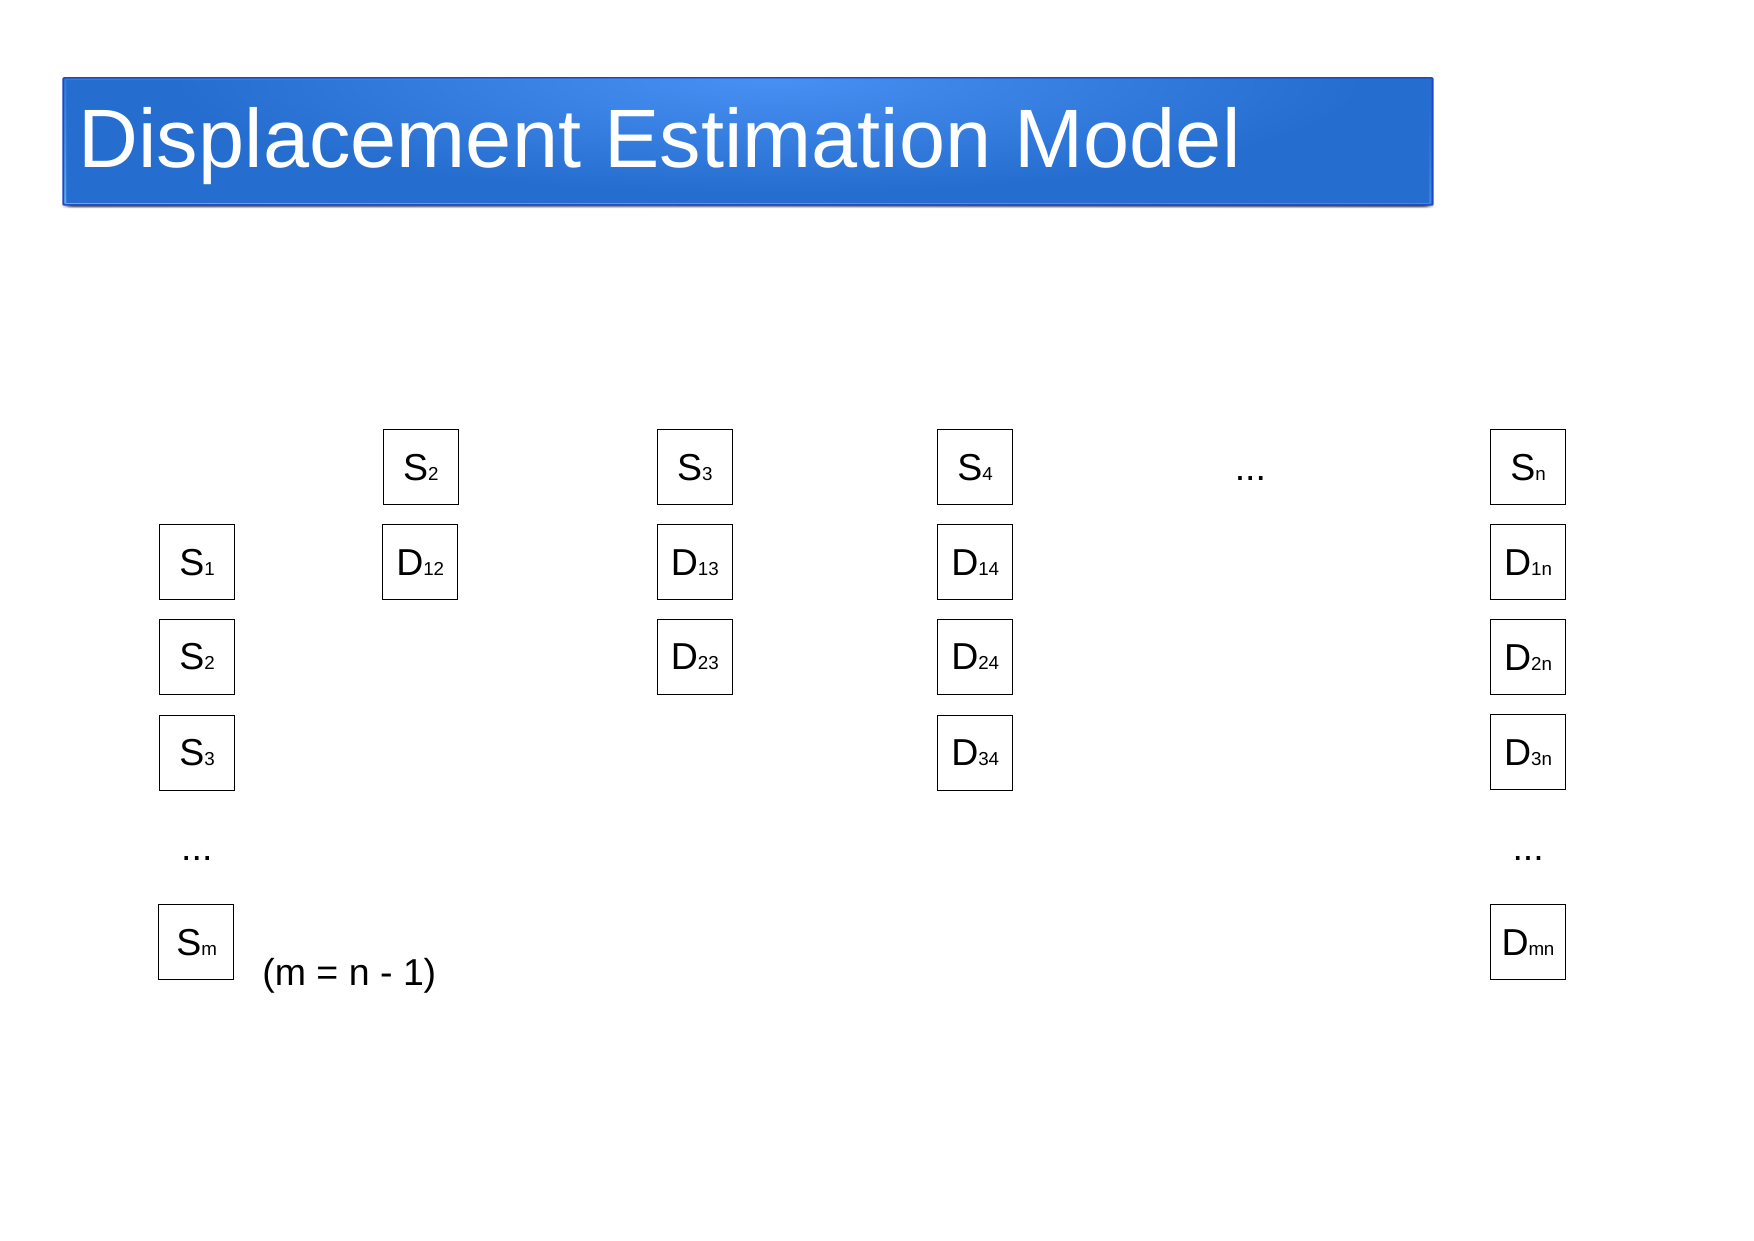

# Displacement Estimation Model
S2
S3
S4
...
Sn
D1n
D12
D13
D14
D23
D24
D2n
D3n
D34
...
Dmn
S1
S2
S3
...
Sm
(m = n - 1)